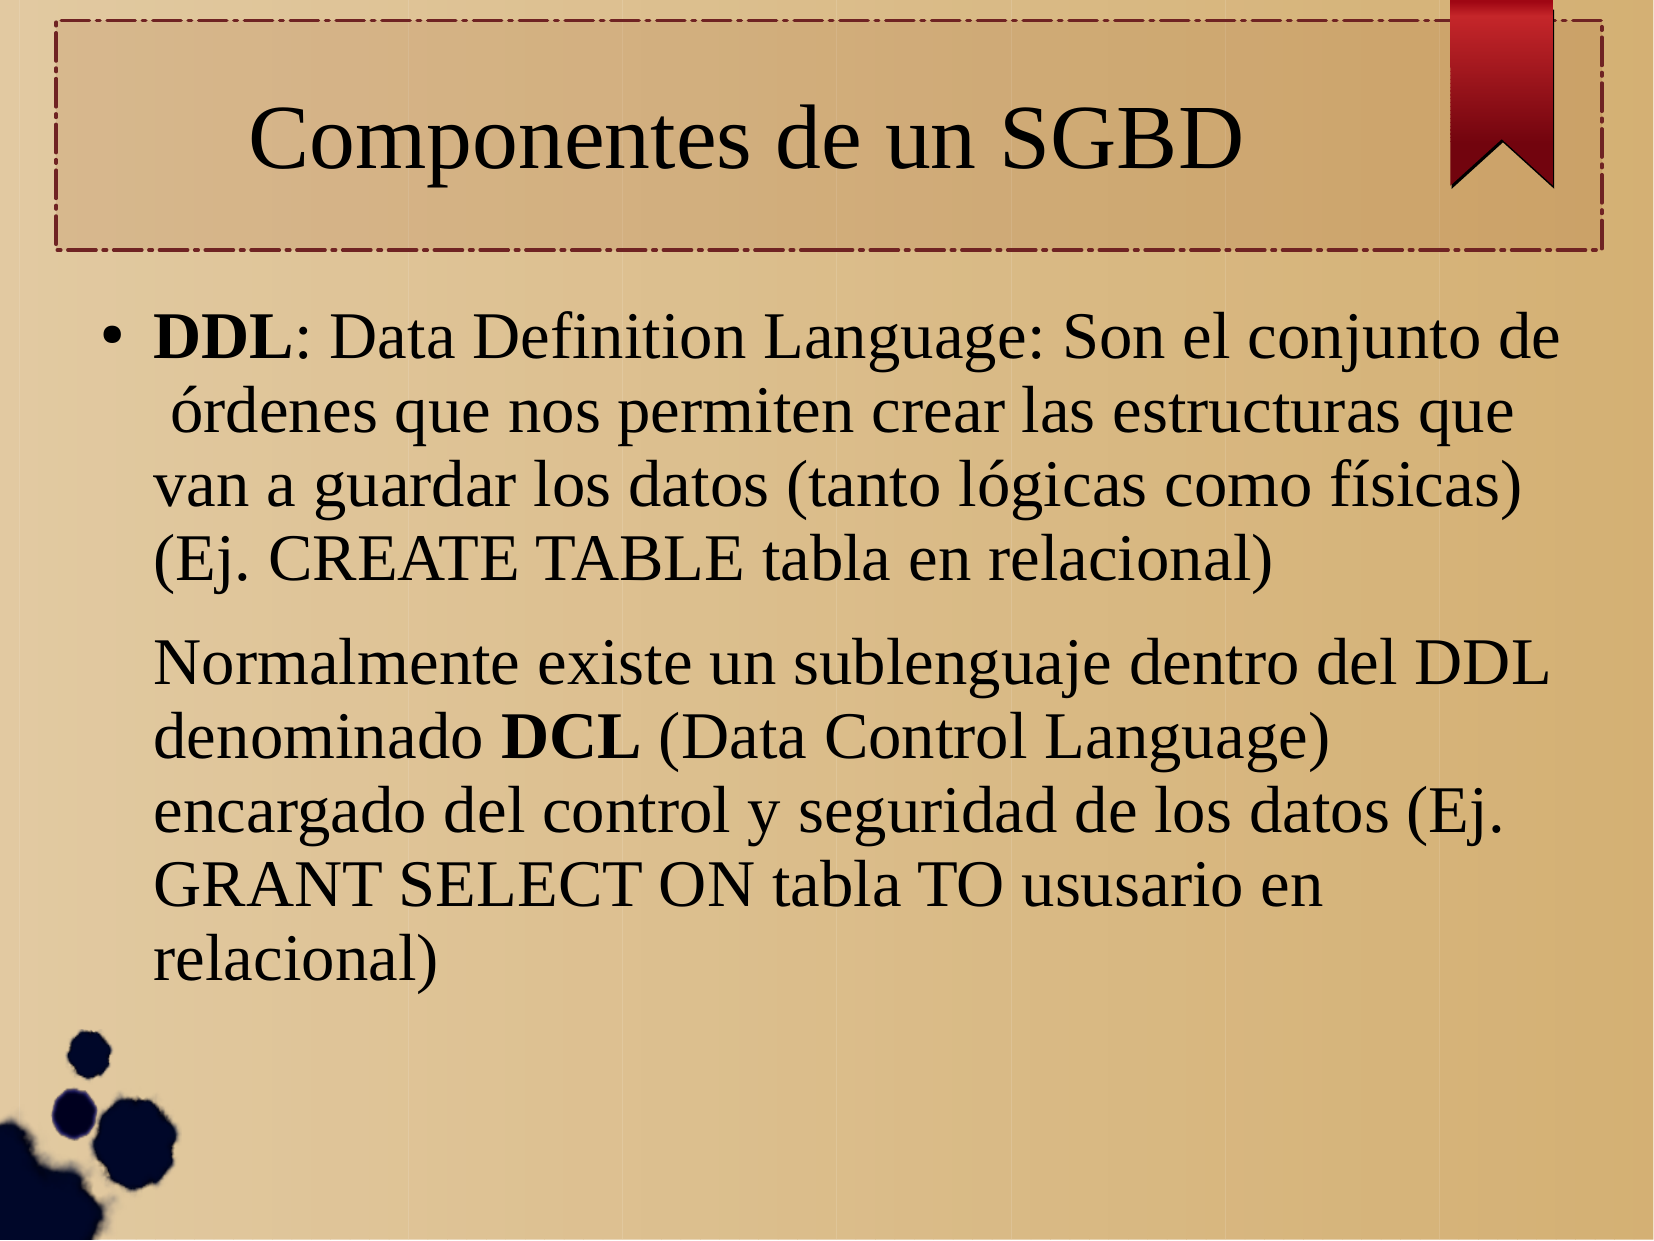

# Componentes de un SGBD
DDL: Data Definition Language: Son el conjunto de órdenes que nos permiten crear las estructuras que van a guardar los datos (tanto lógicas como físicas) (Ej. CREATE TABLE tabla en relacional)
Normalmente existe un sublenguaje dentro del DDL denominado DCL (Data Control Language) encargado del control y seguridad de los datos (Ej. GRANT SELECT ON tabla TO ususario en relacional)